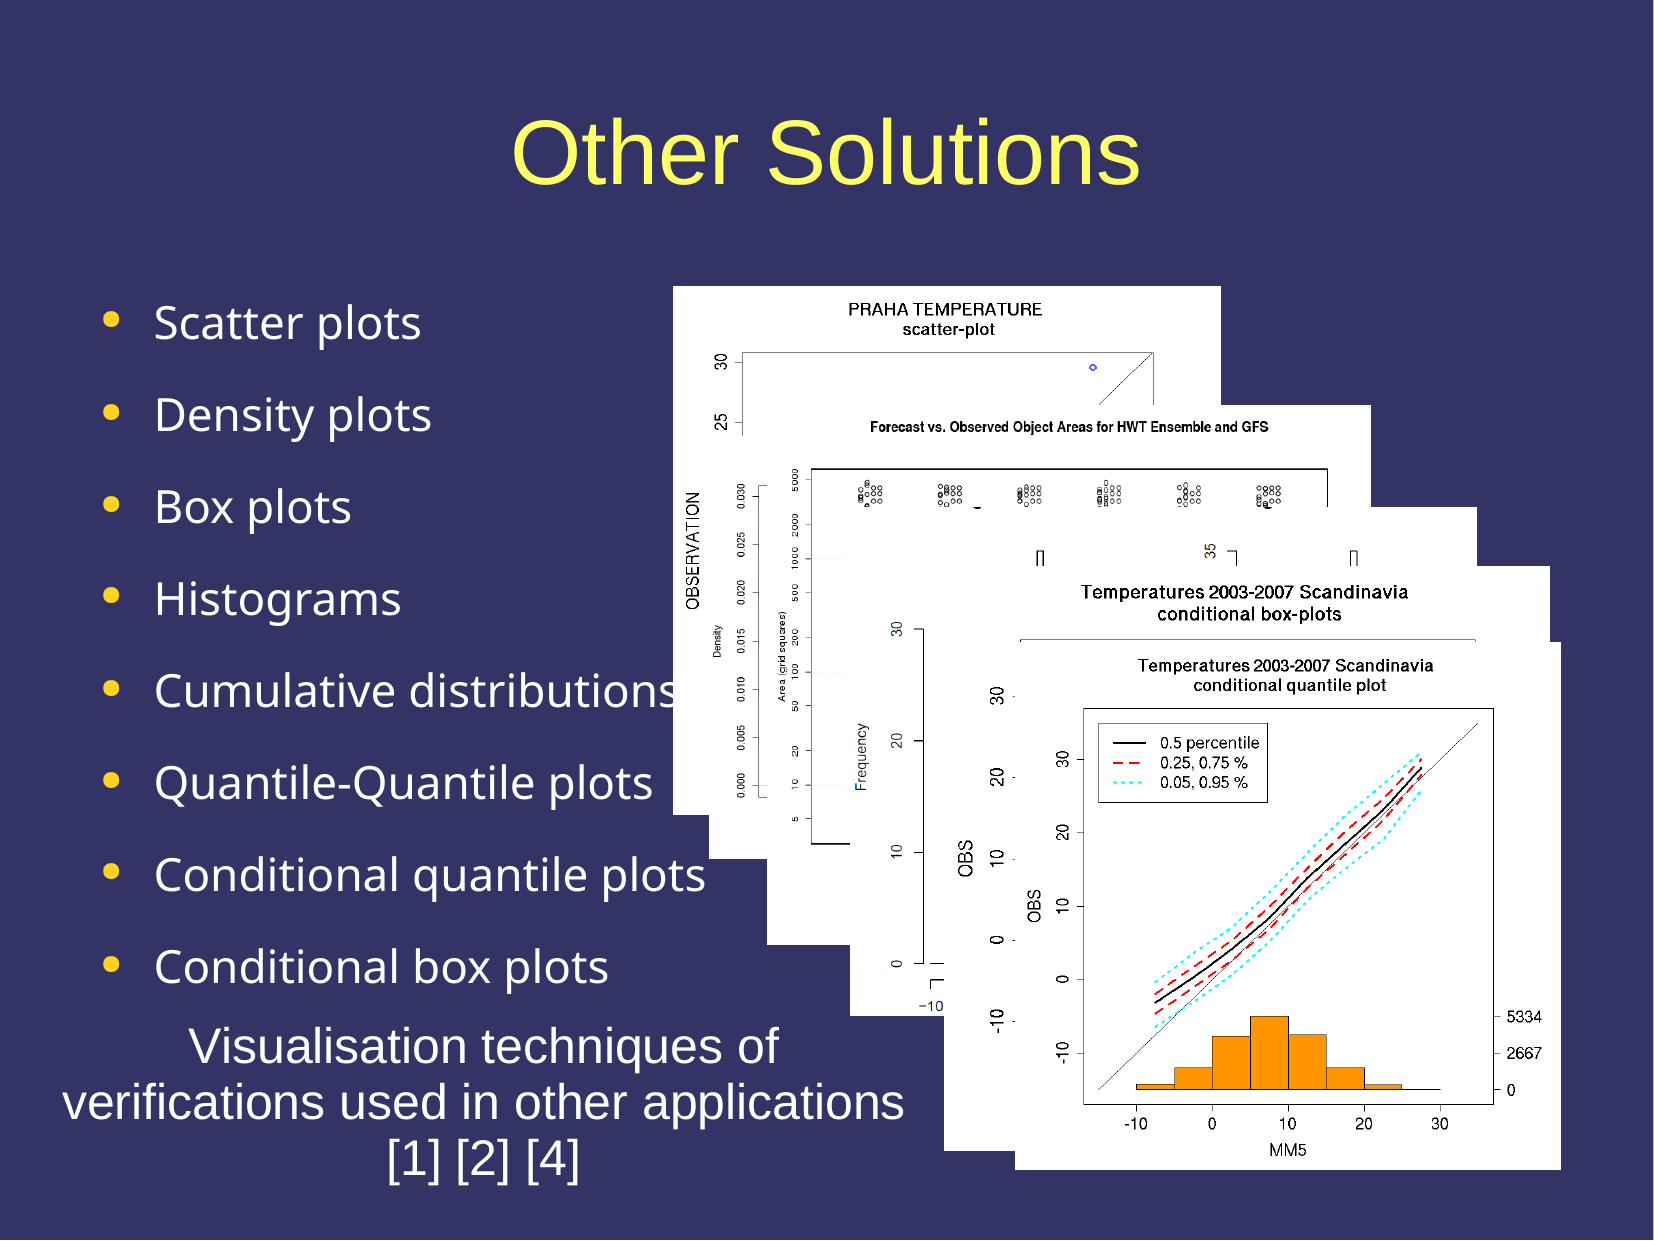

# Other Solutions
Scatter plots
Density plots
Box plots
Histograms
Cumulative distributions
Quantile-Quantile plots
Conditional quantile plots
Conditional box plots
Visualisation techniques of verifications used in other applications [1] [2] [4]